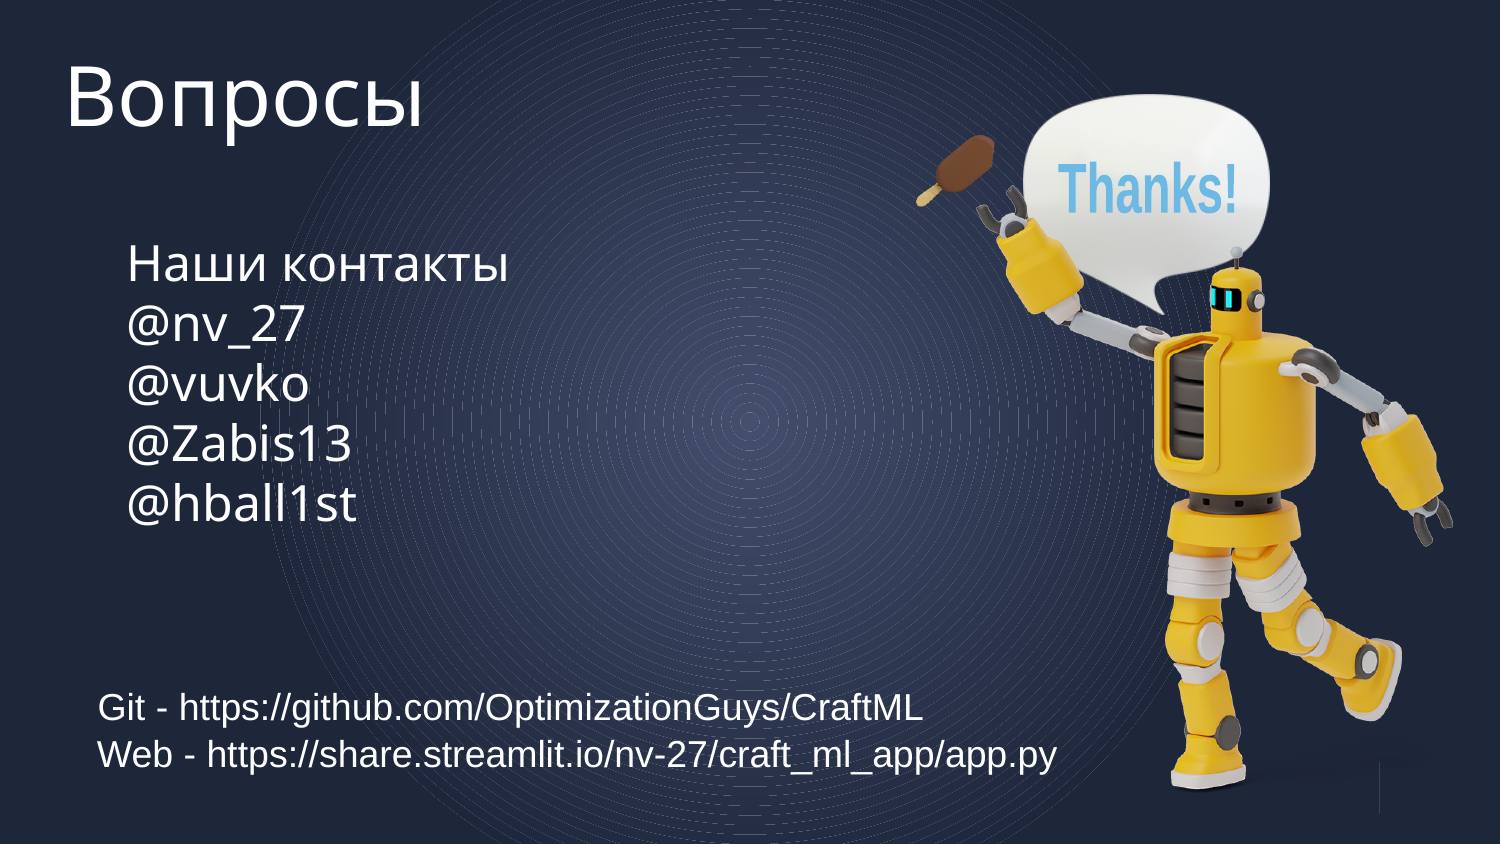

Вопросы
Thanks!
Наши контакты
@nv_27
@vuvko
@Zabis13
@hball1st
Git - https://github.com/OptimizationGuys/CraftML
Web - https://share.streamlit.io/nv-27/craft_ml_app/app.py